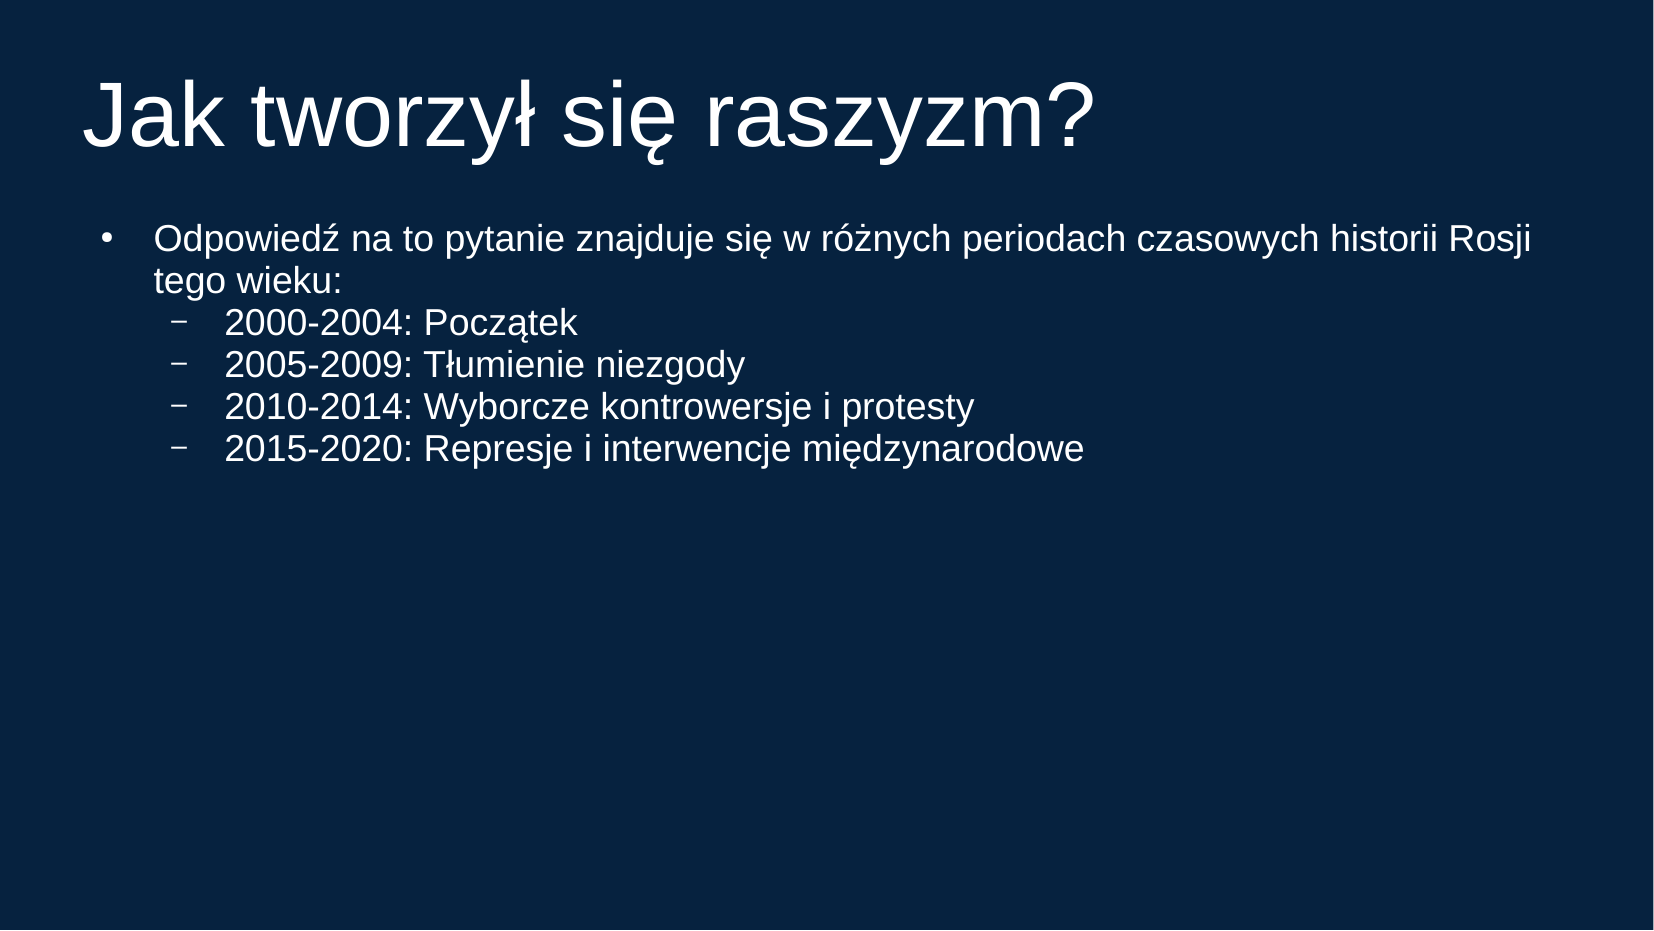

# Jak tworzył się raszyzm?
Odpowiedź na to pytanie znajduje się w różnych periodach czasowych historii Rosji tego wieku:
2000-2004: Początek
2005-2009: Tłumienie niezgody
2010-2014: Wyborcze kontrowersje i protesty
2015-2020: Represje i interwencje międzynarodowe